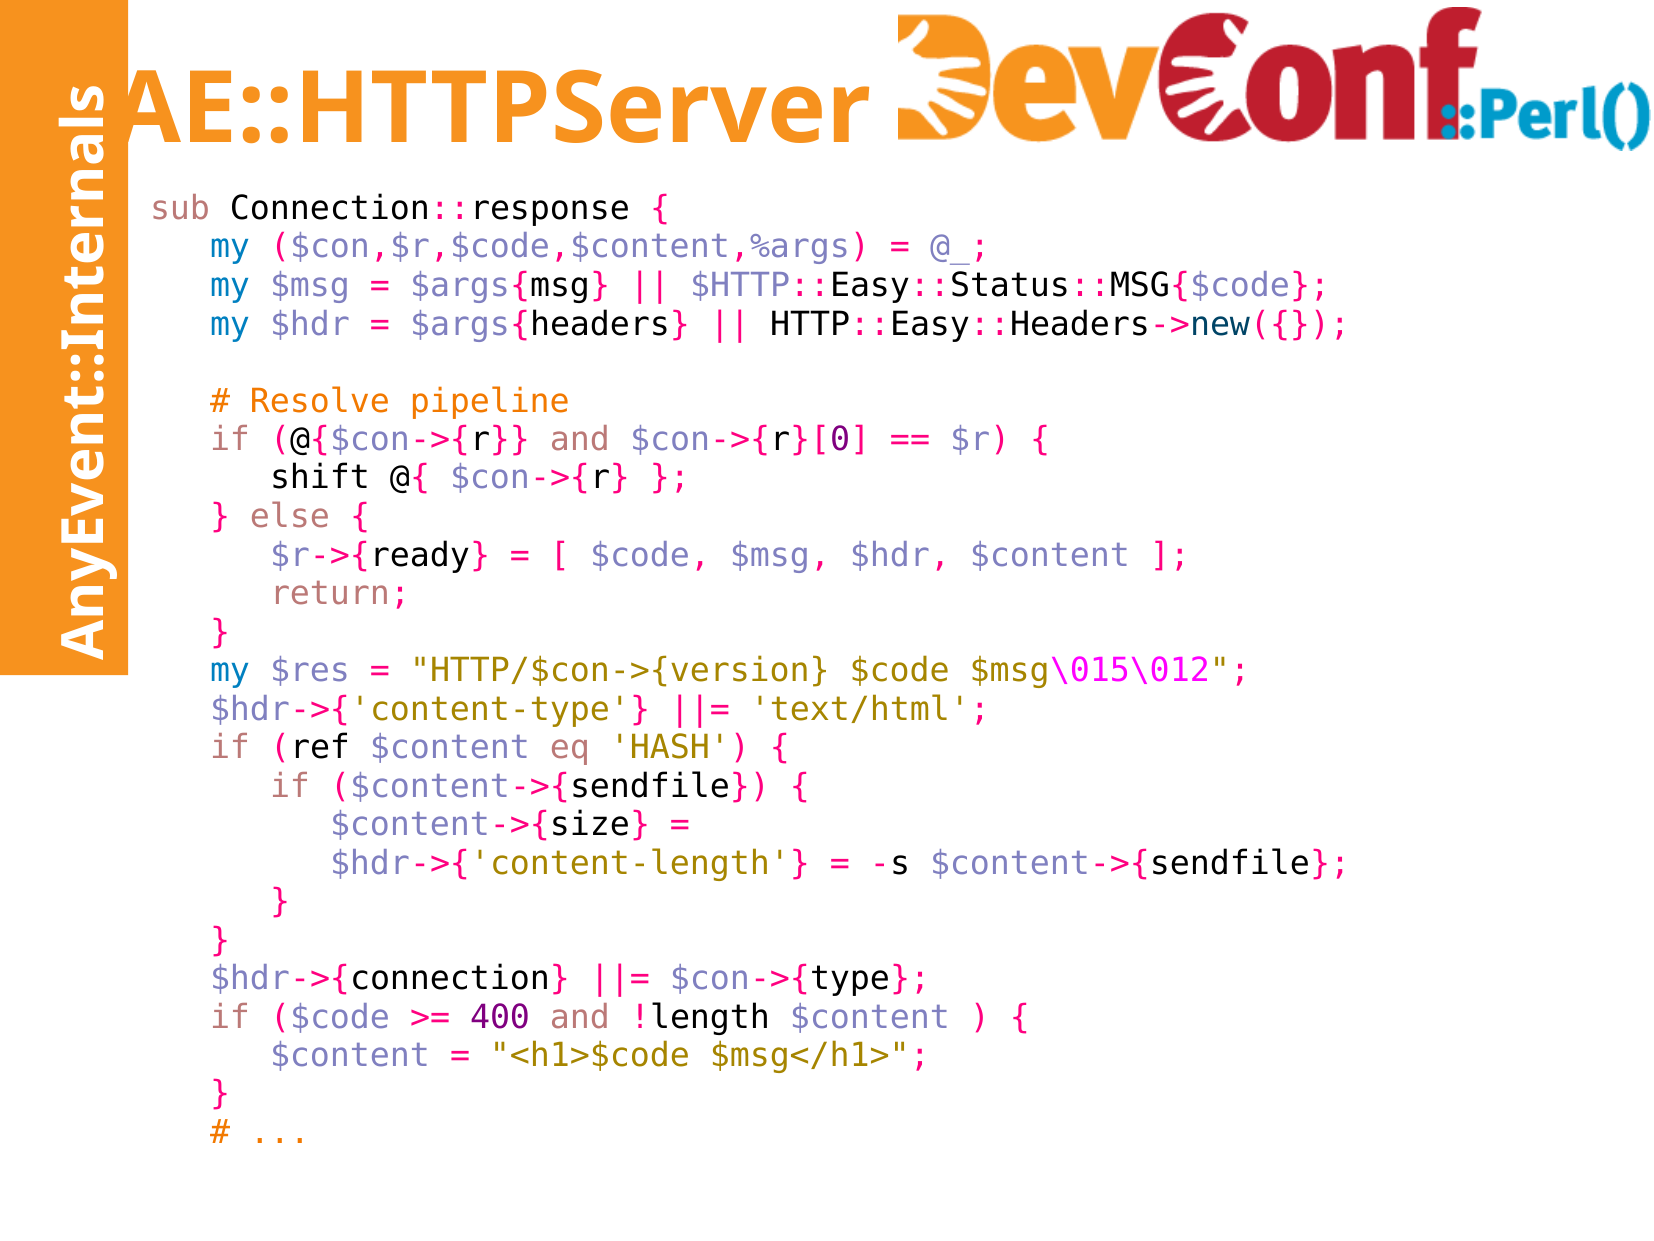

# AE::HTTPServer
sub Connection::response {
 my ($con,$r,$code,$content,%args) = @_;
 my $msg = $args{msg} || $HTTP::Easy::Status::MSG{$code};
 my $hdr = $args{headers} || HTTP::Easy::Headers->new({});
 # Resolve pipeline
 if (@{$con->{r}} and $con->{r}[0] == $r) {
 shift @{ $con->{r} };
 } else {
 $r->{ready} = [ $code, $msg, $hdr, $content ];
 return;
 }
 my $res = "HTTP/$con->{version} $code $msg\015\012";
 $hdr->{'content-type'} ||= 'text/html';
 if (ref $content eq 'HASH') {
 if ($content->{sendfile}) {
 $content->{size} =
 $hdr->{'content-length'} = -s $content->{sendfile};
 }
 }
 $hdr->{connection} ||= $con->{type};
 if ($code >= 400 and !length $content ) {
 $content = "<h1>$code $msg</h1>";
 }
 # ...
 AnyEvent::Internals